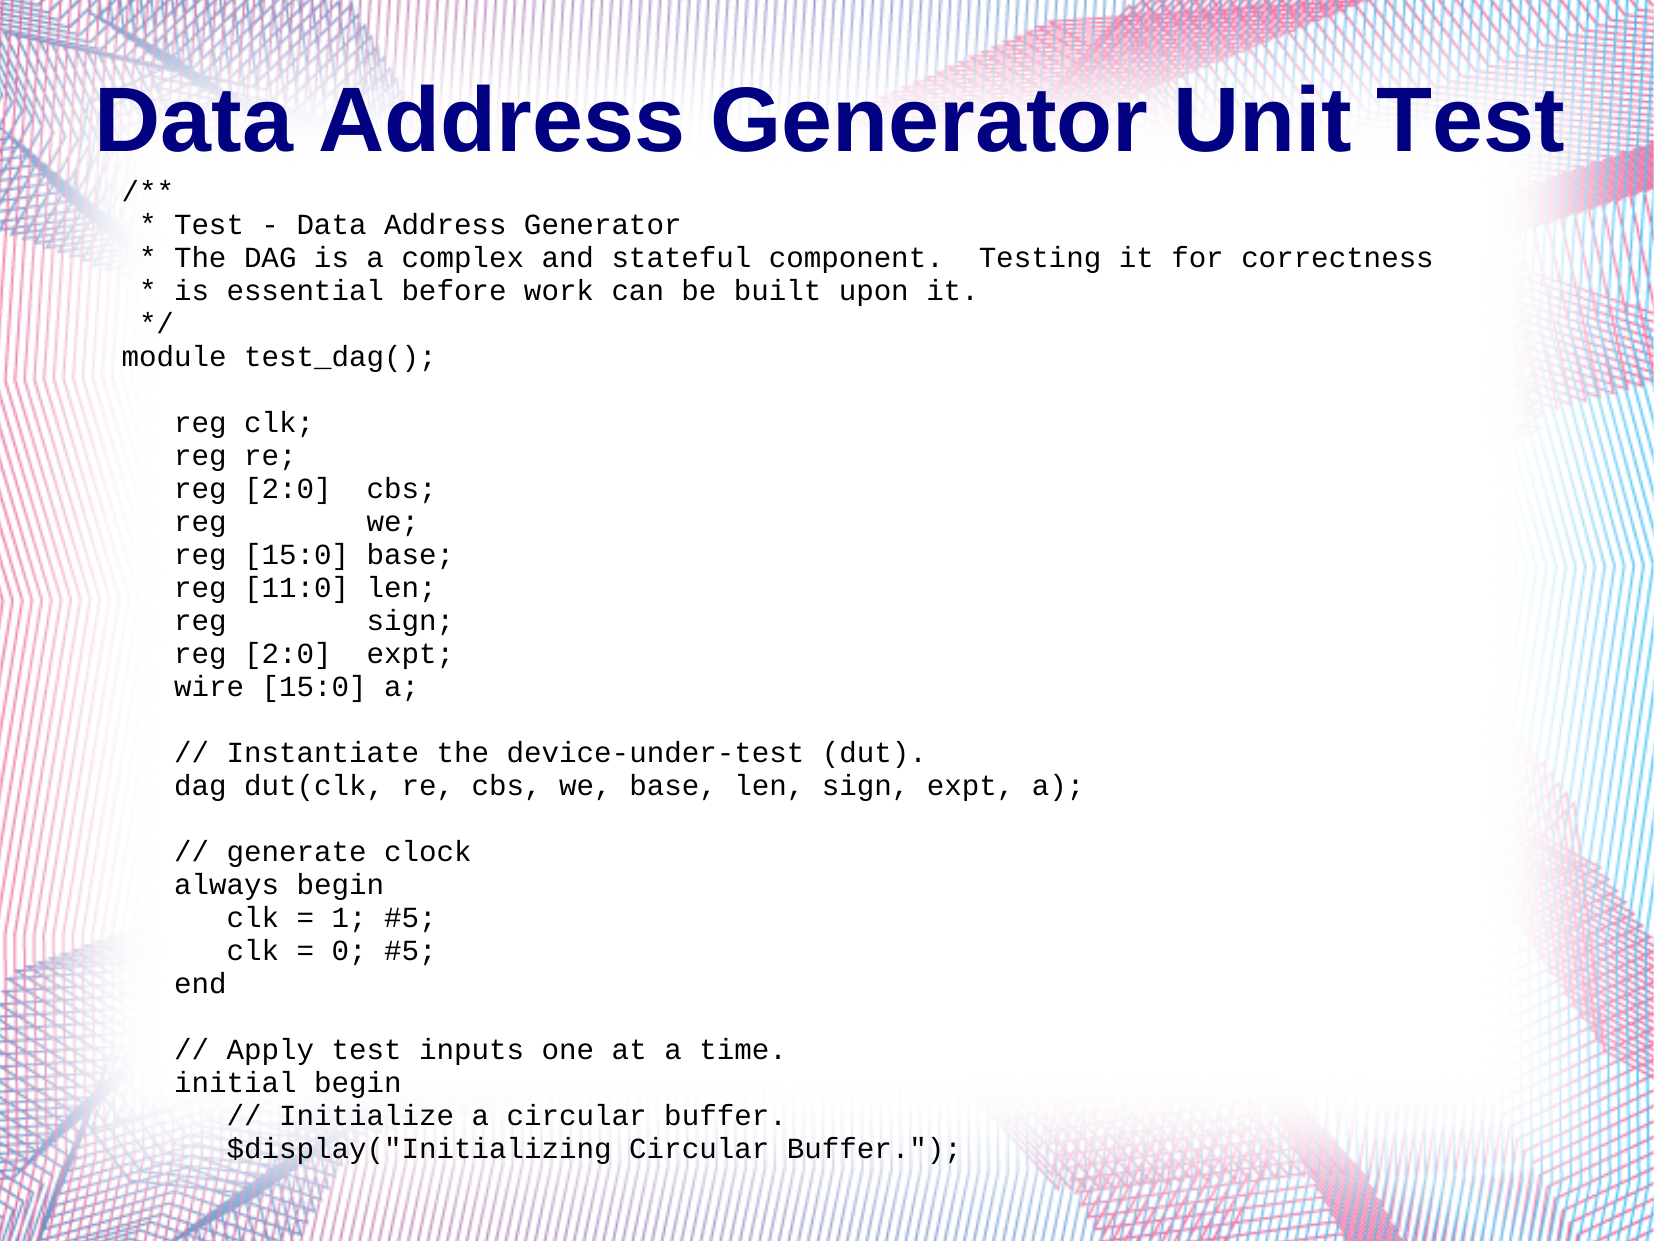

# Data Address Generator Unit Test
/**
 * Test - Data Address Generator
 * The DAG is a complex and stateful component. Testing it for correctness
 * is essential before work can be built upon it.
 */
module test_dag();
 reg clk;
 reg re;
 reg [2:0] cbs;
 reg we;
 reg [15:0] base;
 reg [11:0] len;
 reg sign;
 reg [2:0] expt;
 wire [15:0] a;
 // Instantiate the device-under-test (dut).
 dag dut(clk, re, cbs, we, base, len, sign, expt, a);
 // generate clock
 always begin
 clk = 1; #5;
 clk = 0; #5;
 end
 // Apply test inputs one at a time.
 initial begin
 // Initialize a circular buffer.
 $display("Initializing Circular Buffer.");